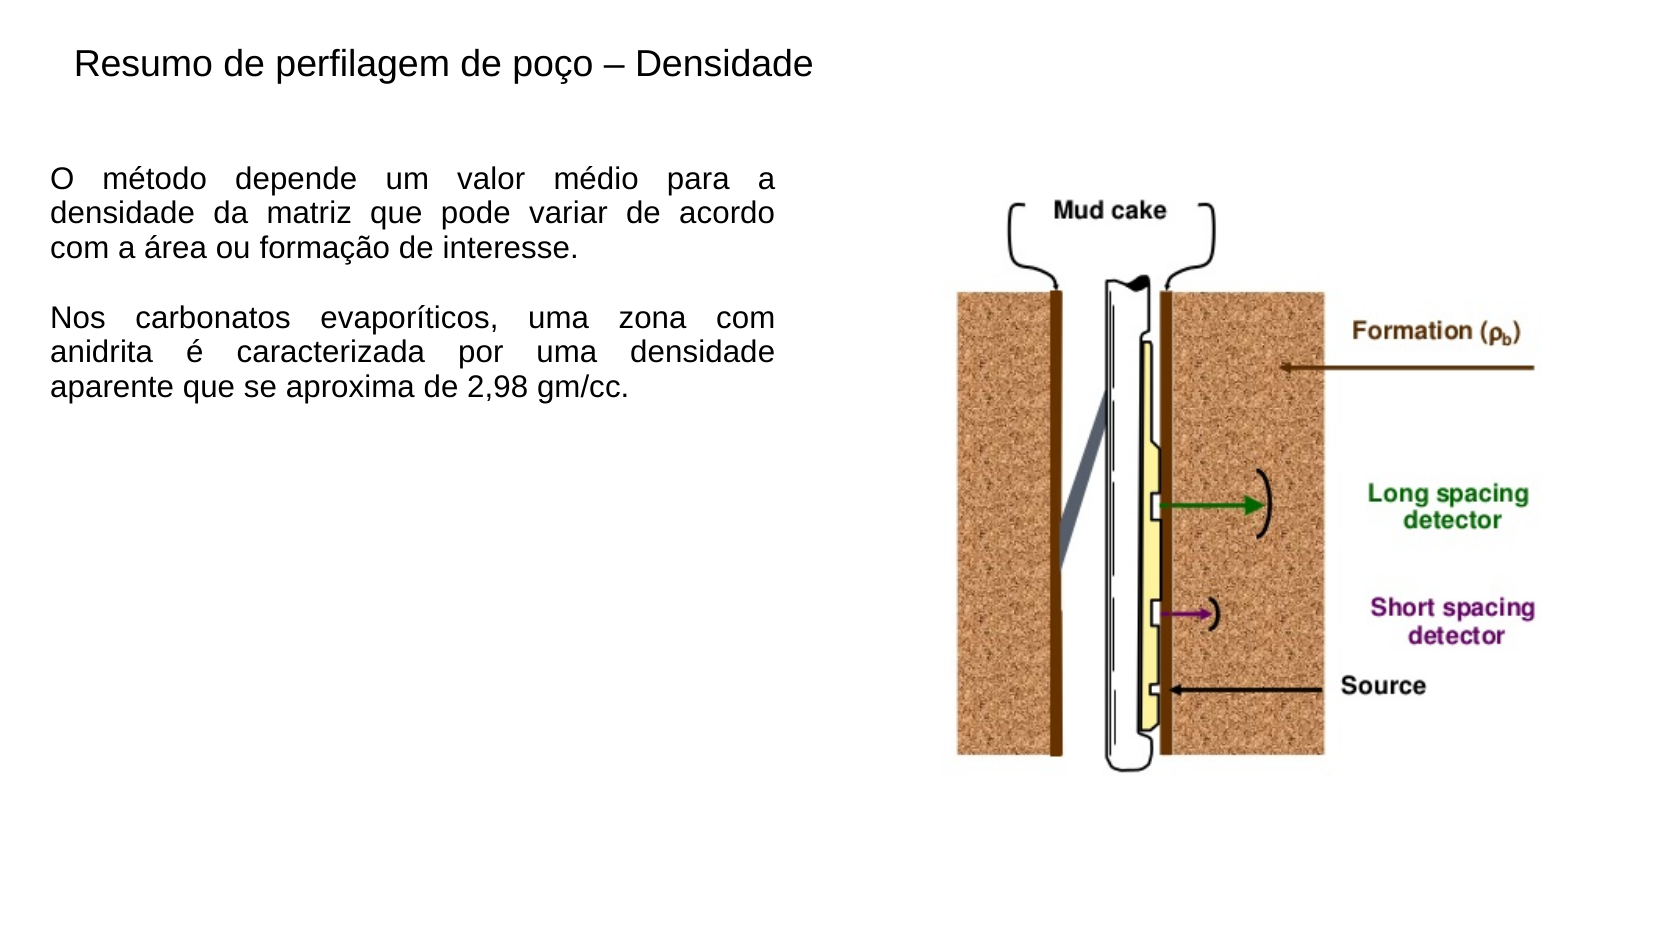

Resumo de perfilagem de poço – Densidade
O método depende um valor médio para a densidade da matriz que pode variar de acordo com a área ou formação de interesse.
Nos carbonatos evaporíticos, uma zona com anidrita é caracterizada por uma densidade aparente que se aproxima de 2,98 gm/cc.